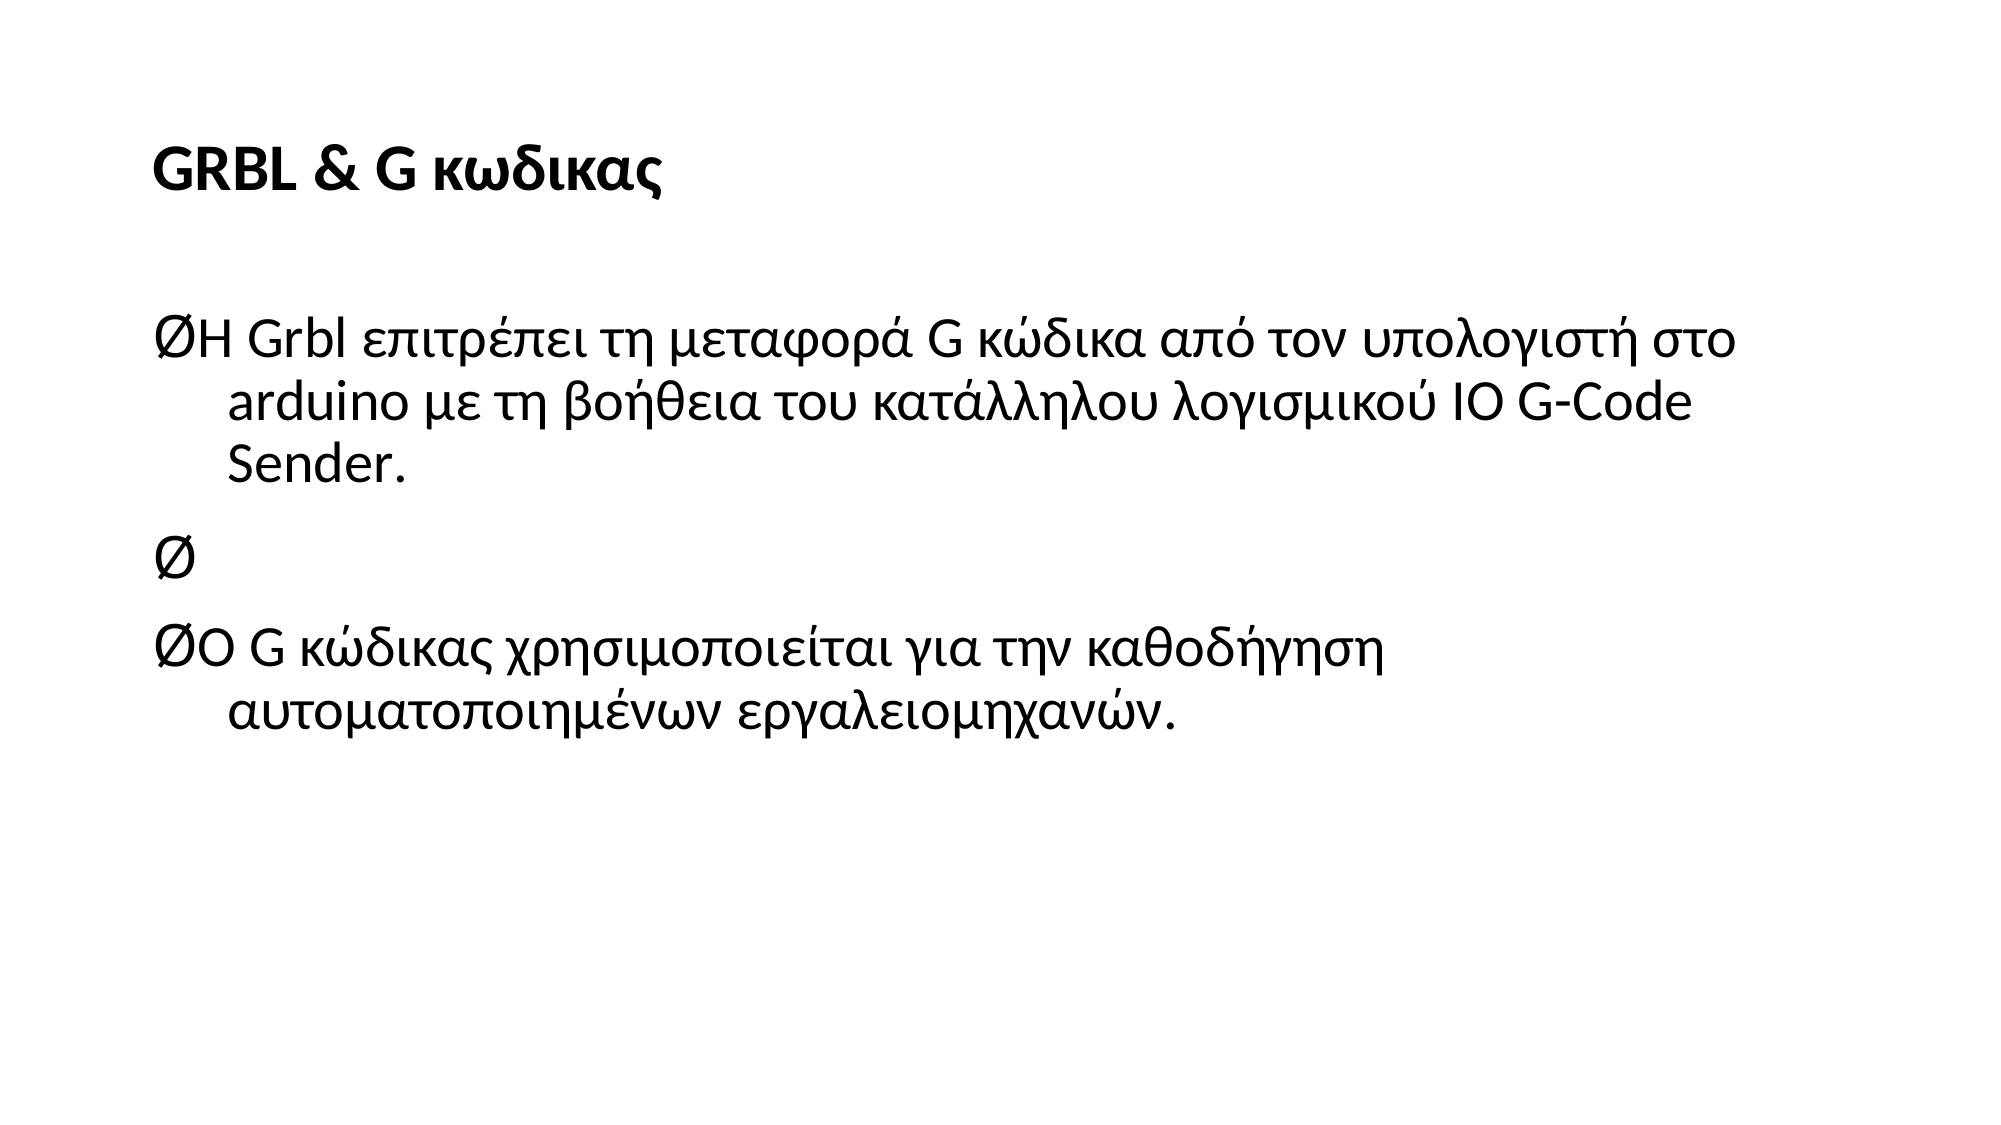

# GRBL & G κωδικας
Η Grbl επιτρέπει τη μεταφορά G κώδικα από τον υπολογιστή στο arduino με τη βοήθεια του κατάλληλου λογισμικού IO G-Code Sender.
Ο G κώδικας χρησιμοποιείται για την καθοδήγηση αυτοματοποιημένων εργαλειομηχανών.